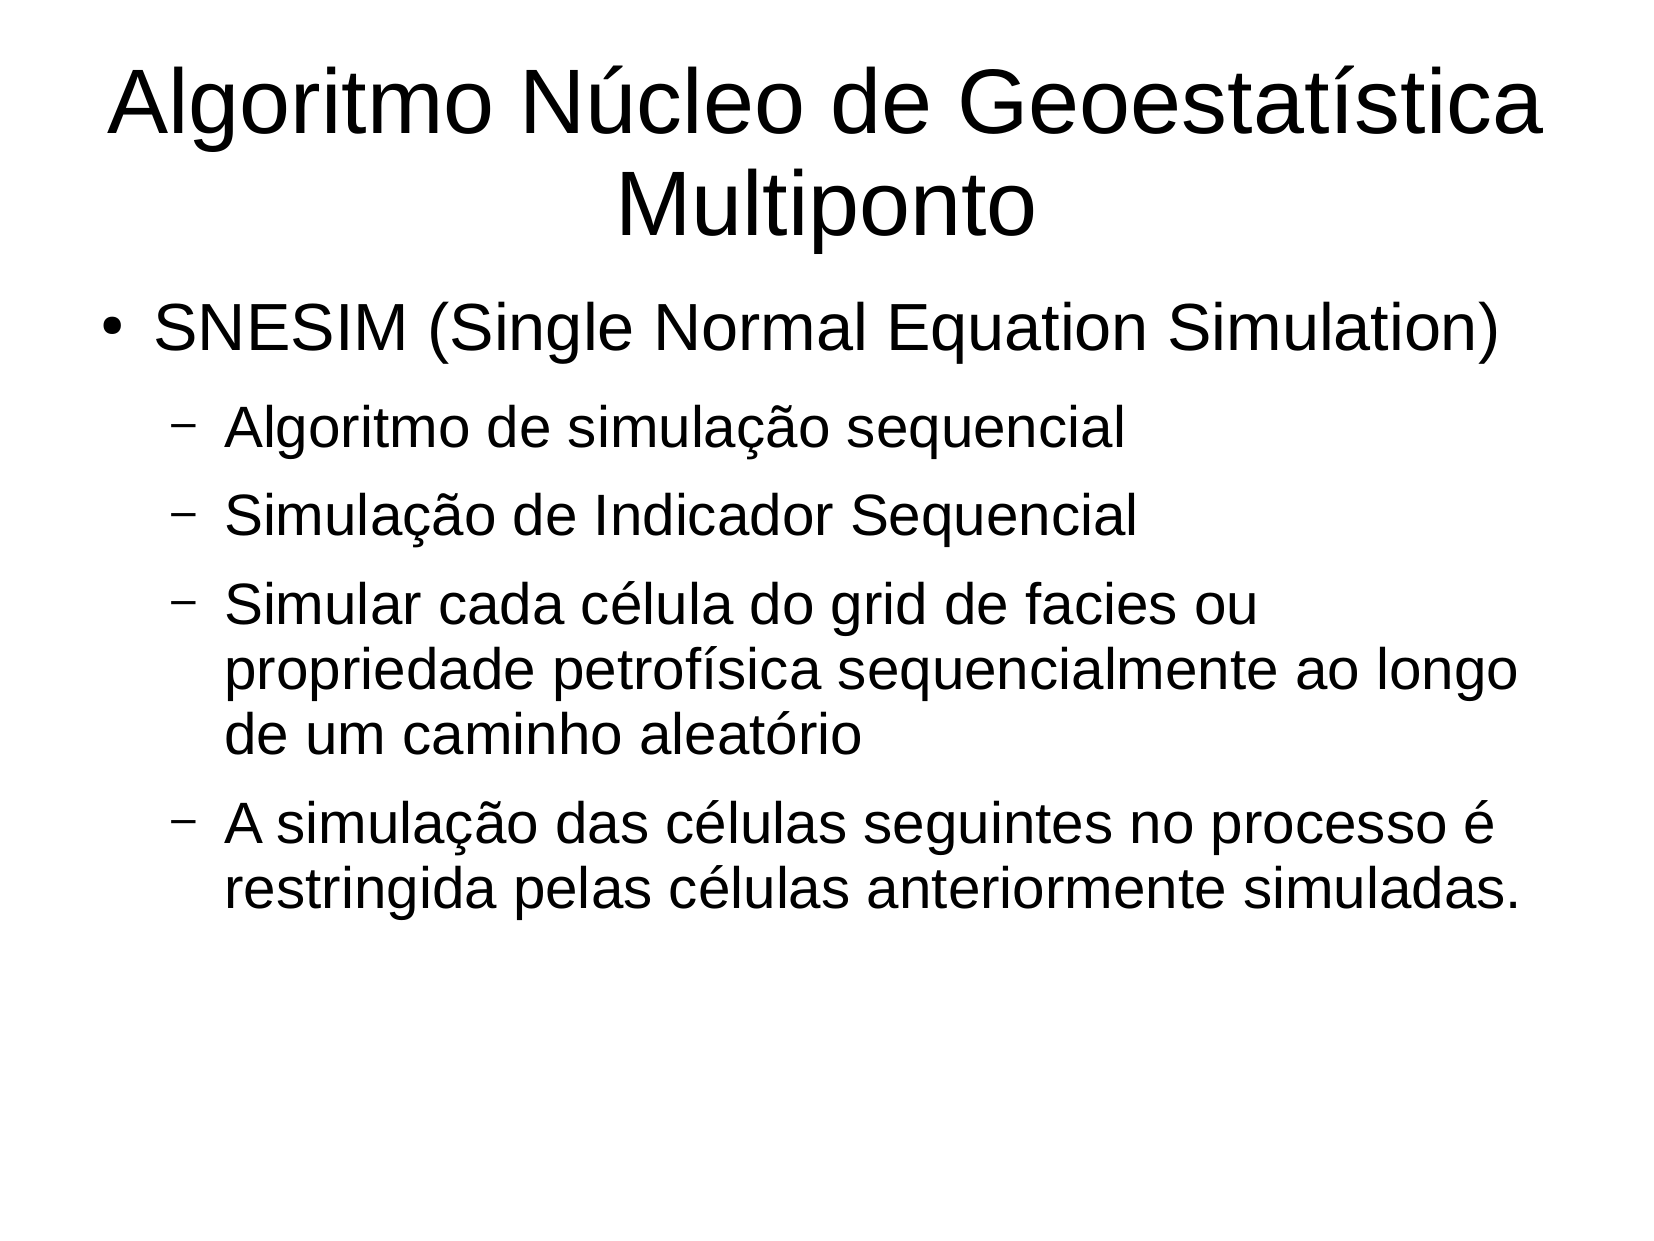

# Algoritmo Núcleo de Geoestatística Multiponto
SNESIM (Single Normal Equation Simulation)
Algoritmo de simulação sequencial
Simulação de Indicador Sequencial
Simular cada célula do grid de facies ou propriedade petrofísica sequencialmente ao longo de um caminho aleatório
A simulação das células seguintes no processo é restringida pelas células anteriormente simuladas.